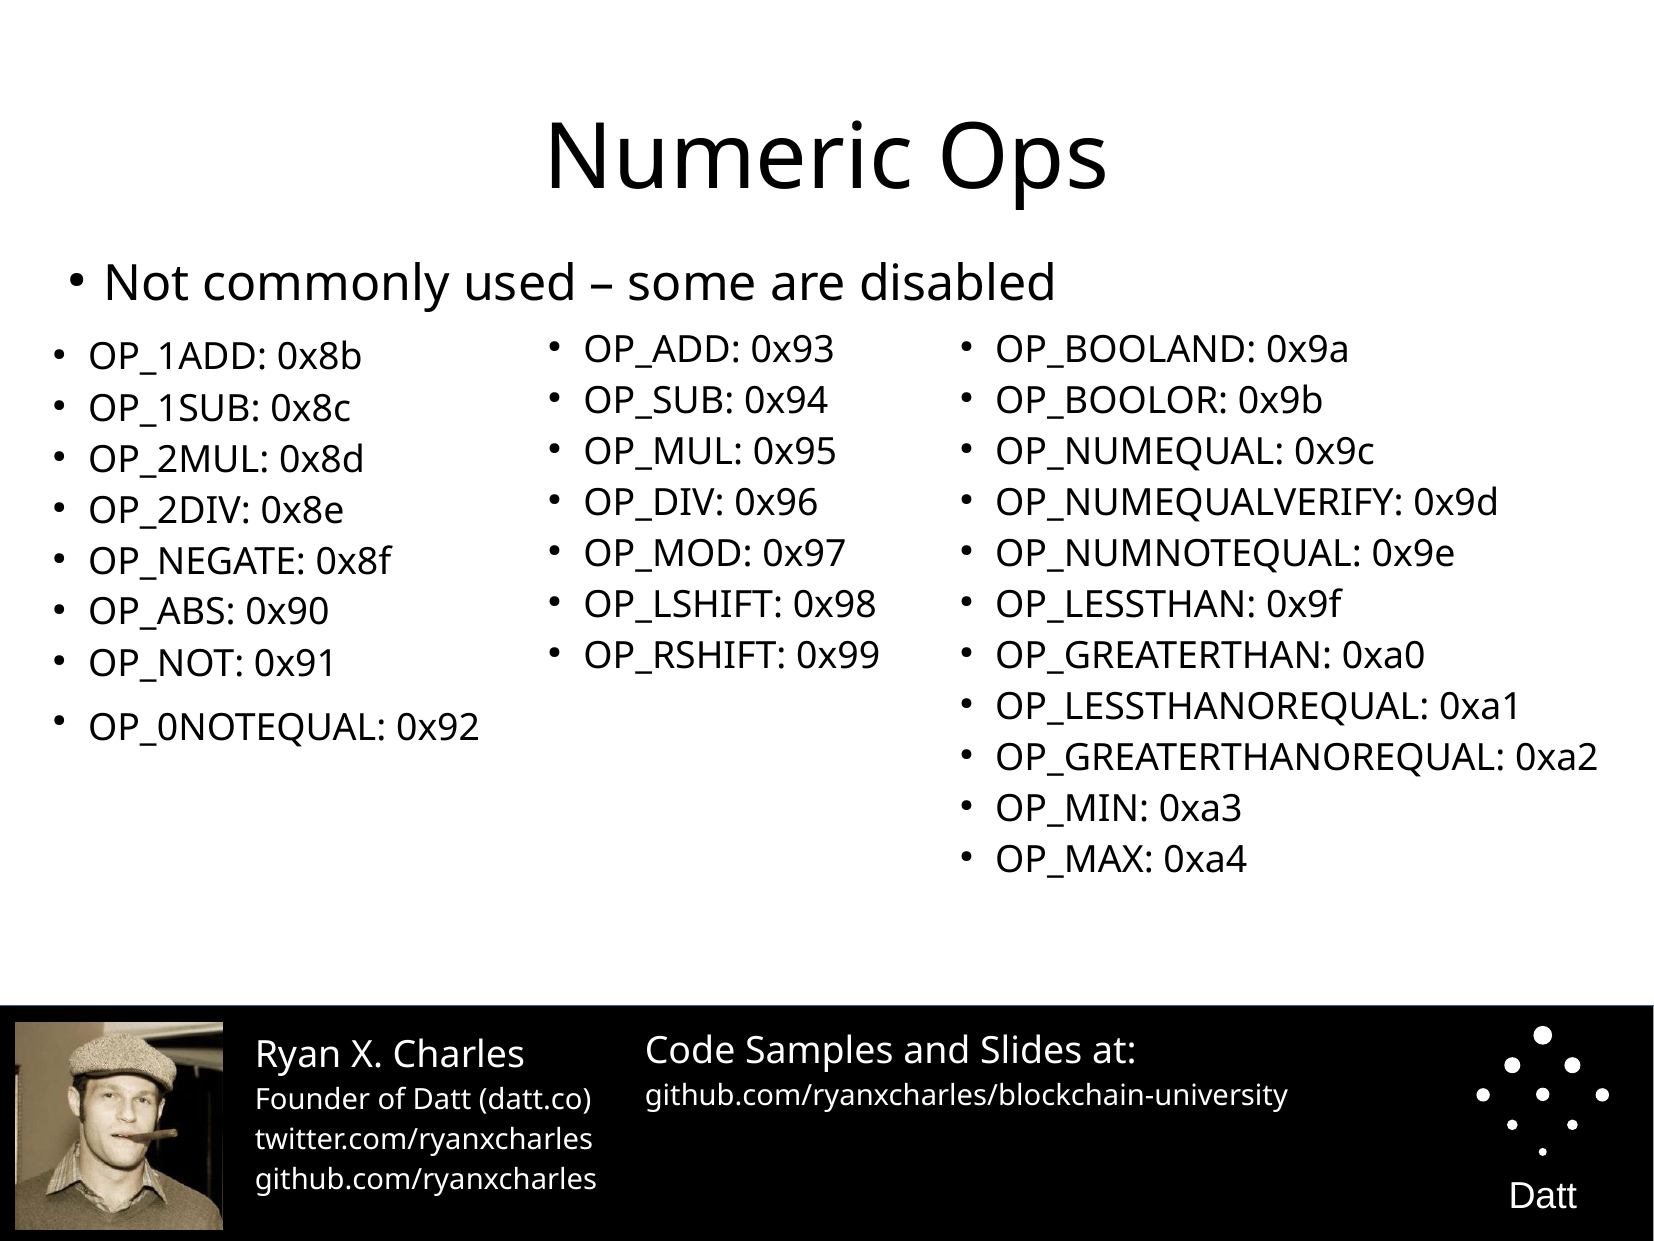

# Numeric Ops
Not commonly used – some are disabled
OP_ADD: 0x93
OP_SUB: 0x94
OP_MUL: 0x95
OP_DIV: 0x96
OP_MOD: 0x97
OP_LSHIFT: 0x98
OP_RSHIFT: 0x99
OP_BOOLAND: 0x9a
OP_BOOLOR: 0x9b
OP_NUMEQUAL: 0x9c
OP_NUMEQUALVERIFY: 0x9d
OP_NUMNOTEQUAL: 0x9e
OP_LESSTHAN: 0x9f
OP_GREATERTHAN: 0xa0
OP_LESSTHANOREQUAL: 0xa1
OP_GREATERTHANOREQUAL: 0xa2
OP_MIN: 0xa3
OP_MAX: 0xa4
OP_1ADD: 0x8b
OP_1SUB: 0x8c
OP_2MUL: 0x8d
OP_2DIV: 0x8e
OP_NEGATE: 0x8f
OP_ABS: 0x90
OP_NOT: 0x91
OP_0NOTEQUAL: 0x92
Code Samples and Slides at:
github.com/ryanxcharles/blockchain-university
Ryan X. Charles
Founder of Datt (datt.co)
twitter.com/ryanxcharles
github.com/ryanxcharles
Datt